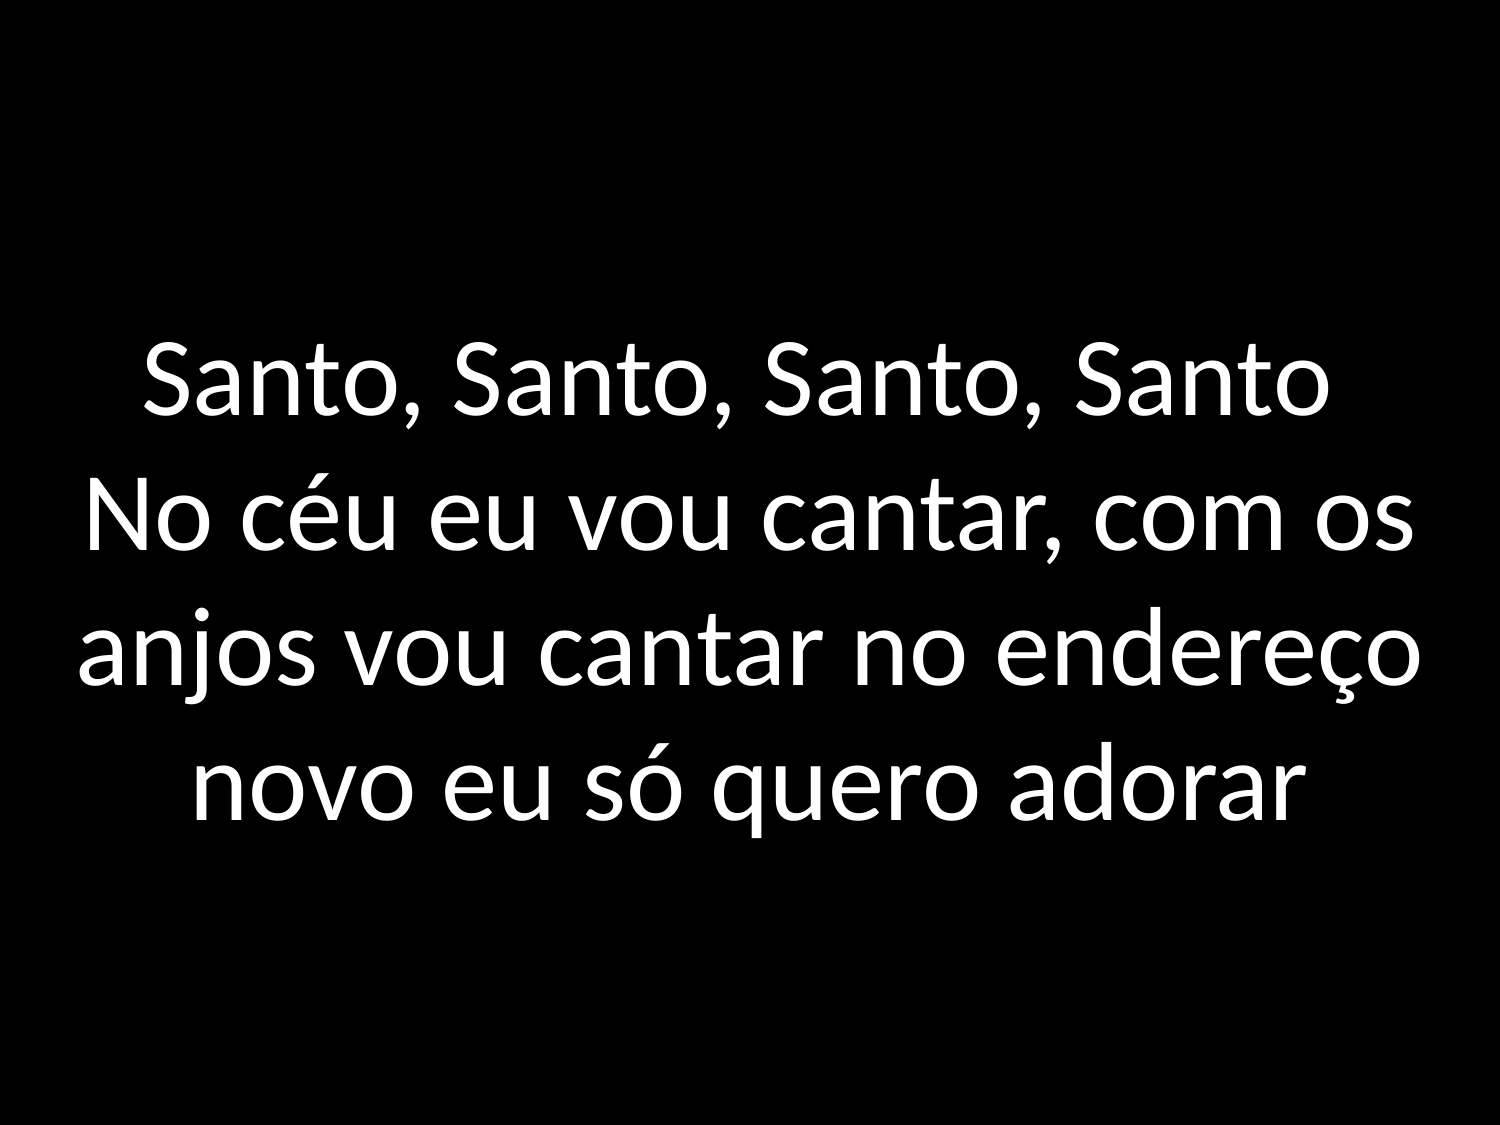

# Santo, Santo, Santo, Santo No céu eu vou cantar, com os anjos vou cantar no endereço novo eu só quero adorar